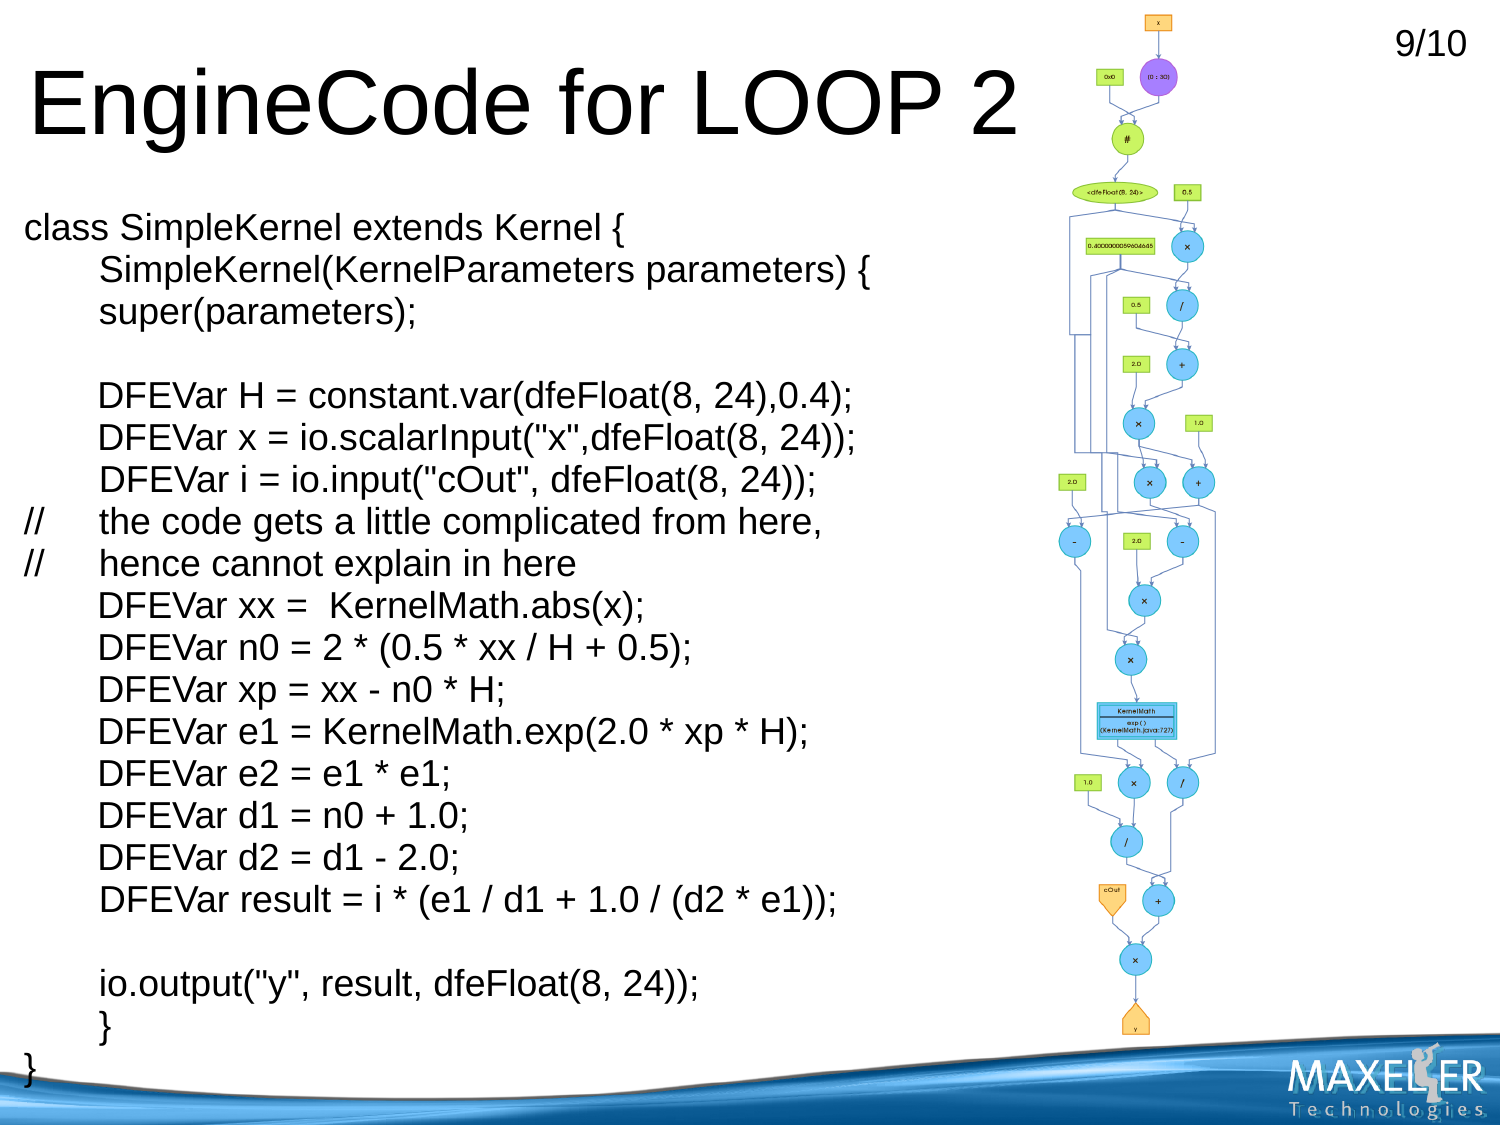

# EngineCode for LOOP 2
9/10
class SimpleKernel extends Kernel {
	SimpleKernel(KernelParameters parameters) {
	super(parameters);
 DFEVar H = constant.var(dfeFloat(8, 24),0.4);
 DFEVar x = io.scalarInput("x",dfeFloat(8, 24));
	DFEVar i = io.input("cOut", dfeFloat(8, 24));
//	the code gets a little complicated from here,
//	hence cannot explain in here
 DFEVar xx = KernelMath.abs(x);
 DFEVar n0 = 2 * (0.5 * xx / H + 0.5);
 DFEVar xp = xx - n0 * H;
 DFEVar e1 = KernelMath.exp(2.0 * xp * H);
 DFEVar e2 = e1 * e1;
 DFEVar d1 = n0 + 1.0;
 DFEVar d2 = d1 - 2.0;
	DFEVar result = i * (e1 / d1 + 1.0 / (d2 * e1));
	io.output("y", result, dfeFloat(8, 24));
	}
}